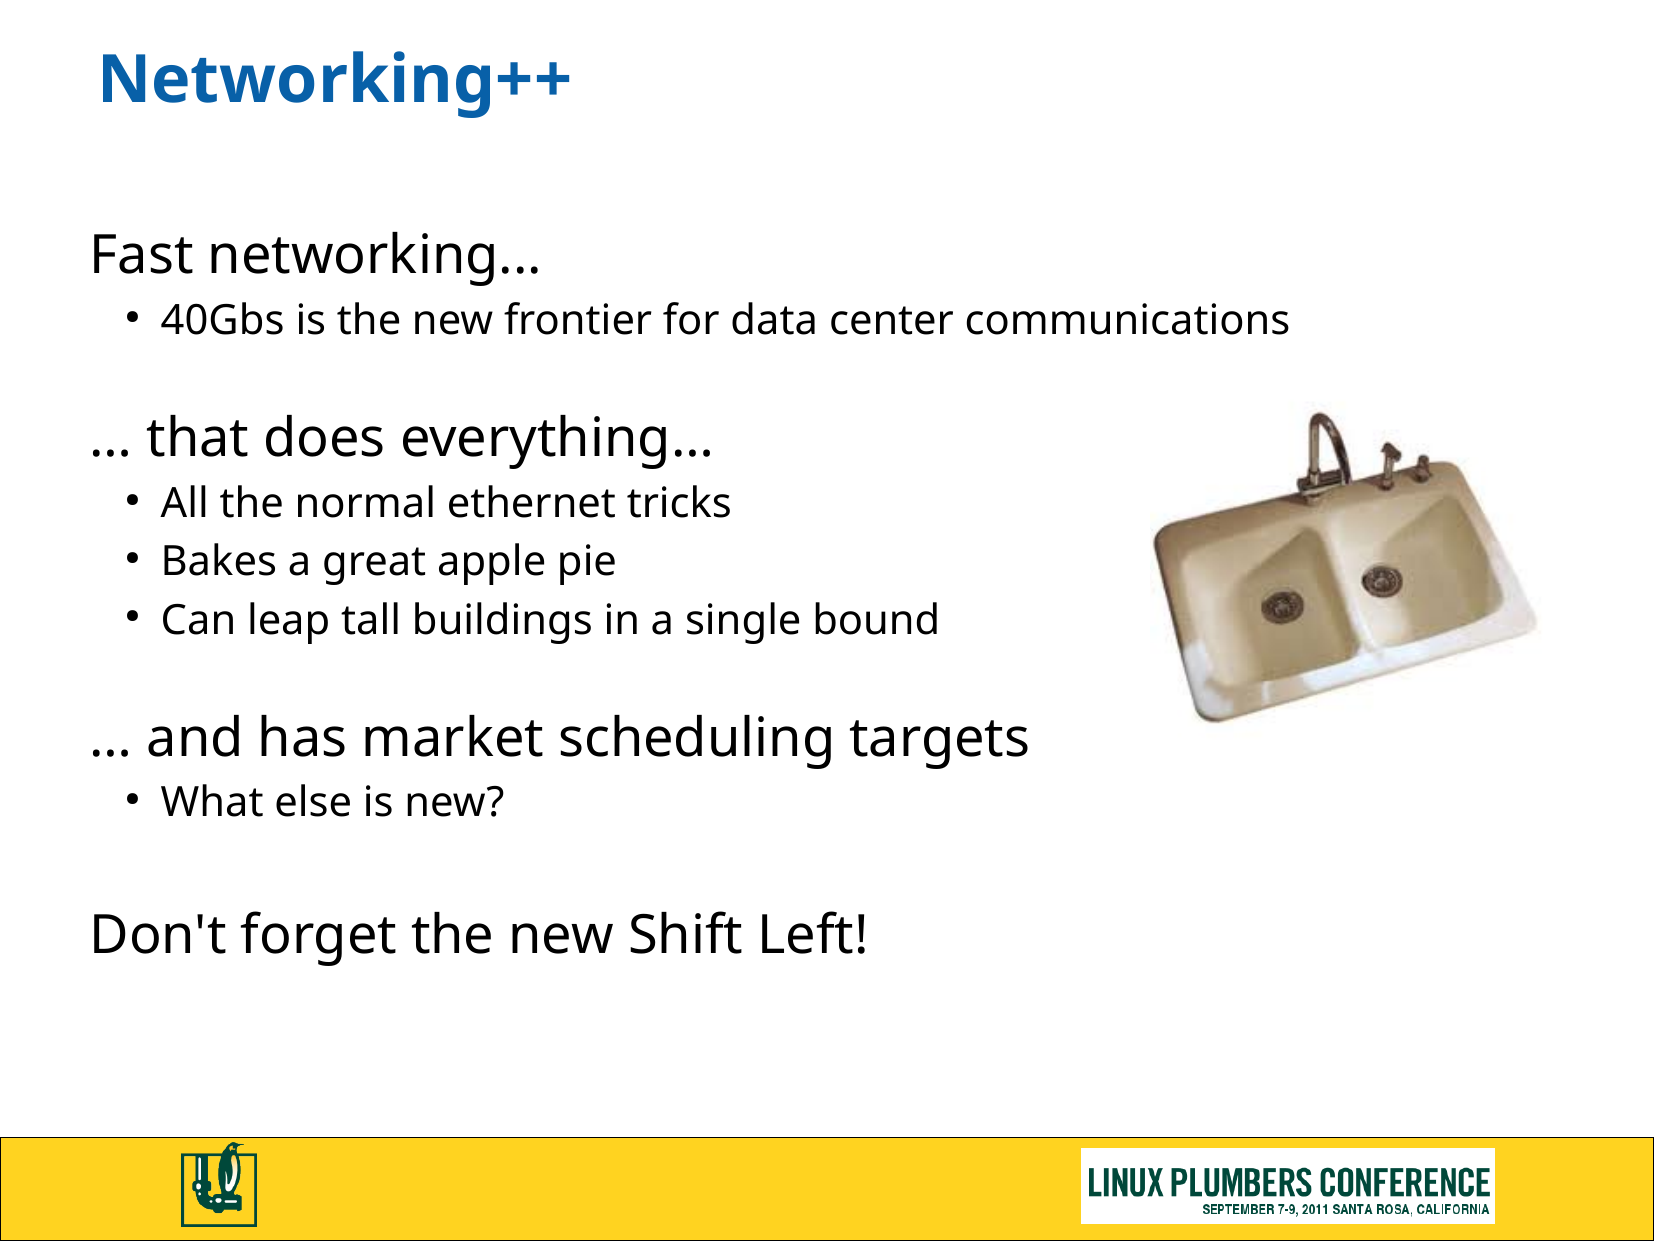

# Networking++
Fast networking...
40Gbs is the new frontier for data center communications
… that does everything…
All the normal ethernet tricks
Bakes a great apple pie
Can leap tall buildings in a single bound
… and has market scheduling targets
What else is new?
Don't forget the new Shift Left!